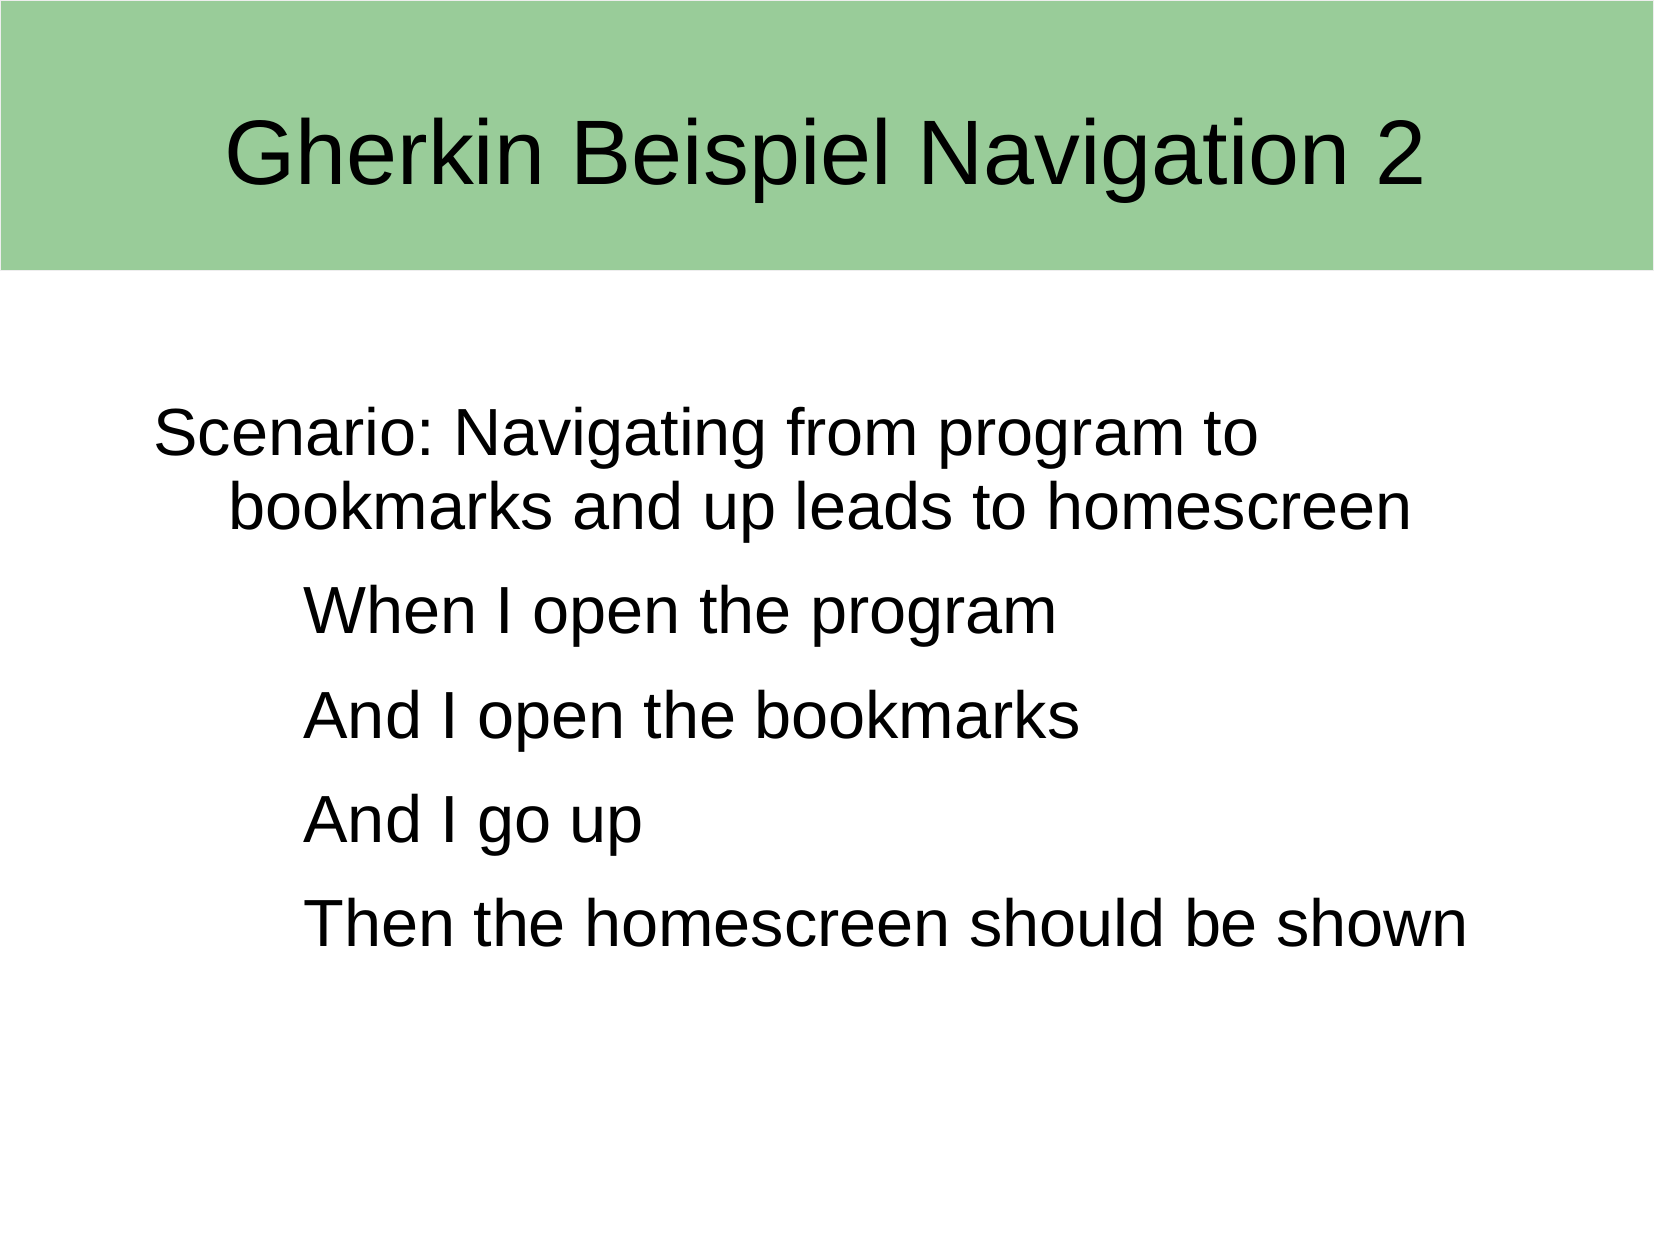

# Gherkin Beispiel Navigation 2
Scenario: Navigating from program to 				bookmarks and up leads to homescreen
 		When I open the program
 		And I open the bookmarks
 		And I go up
 		Then the homescreen should be shown